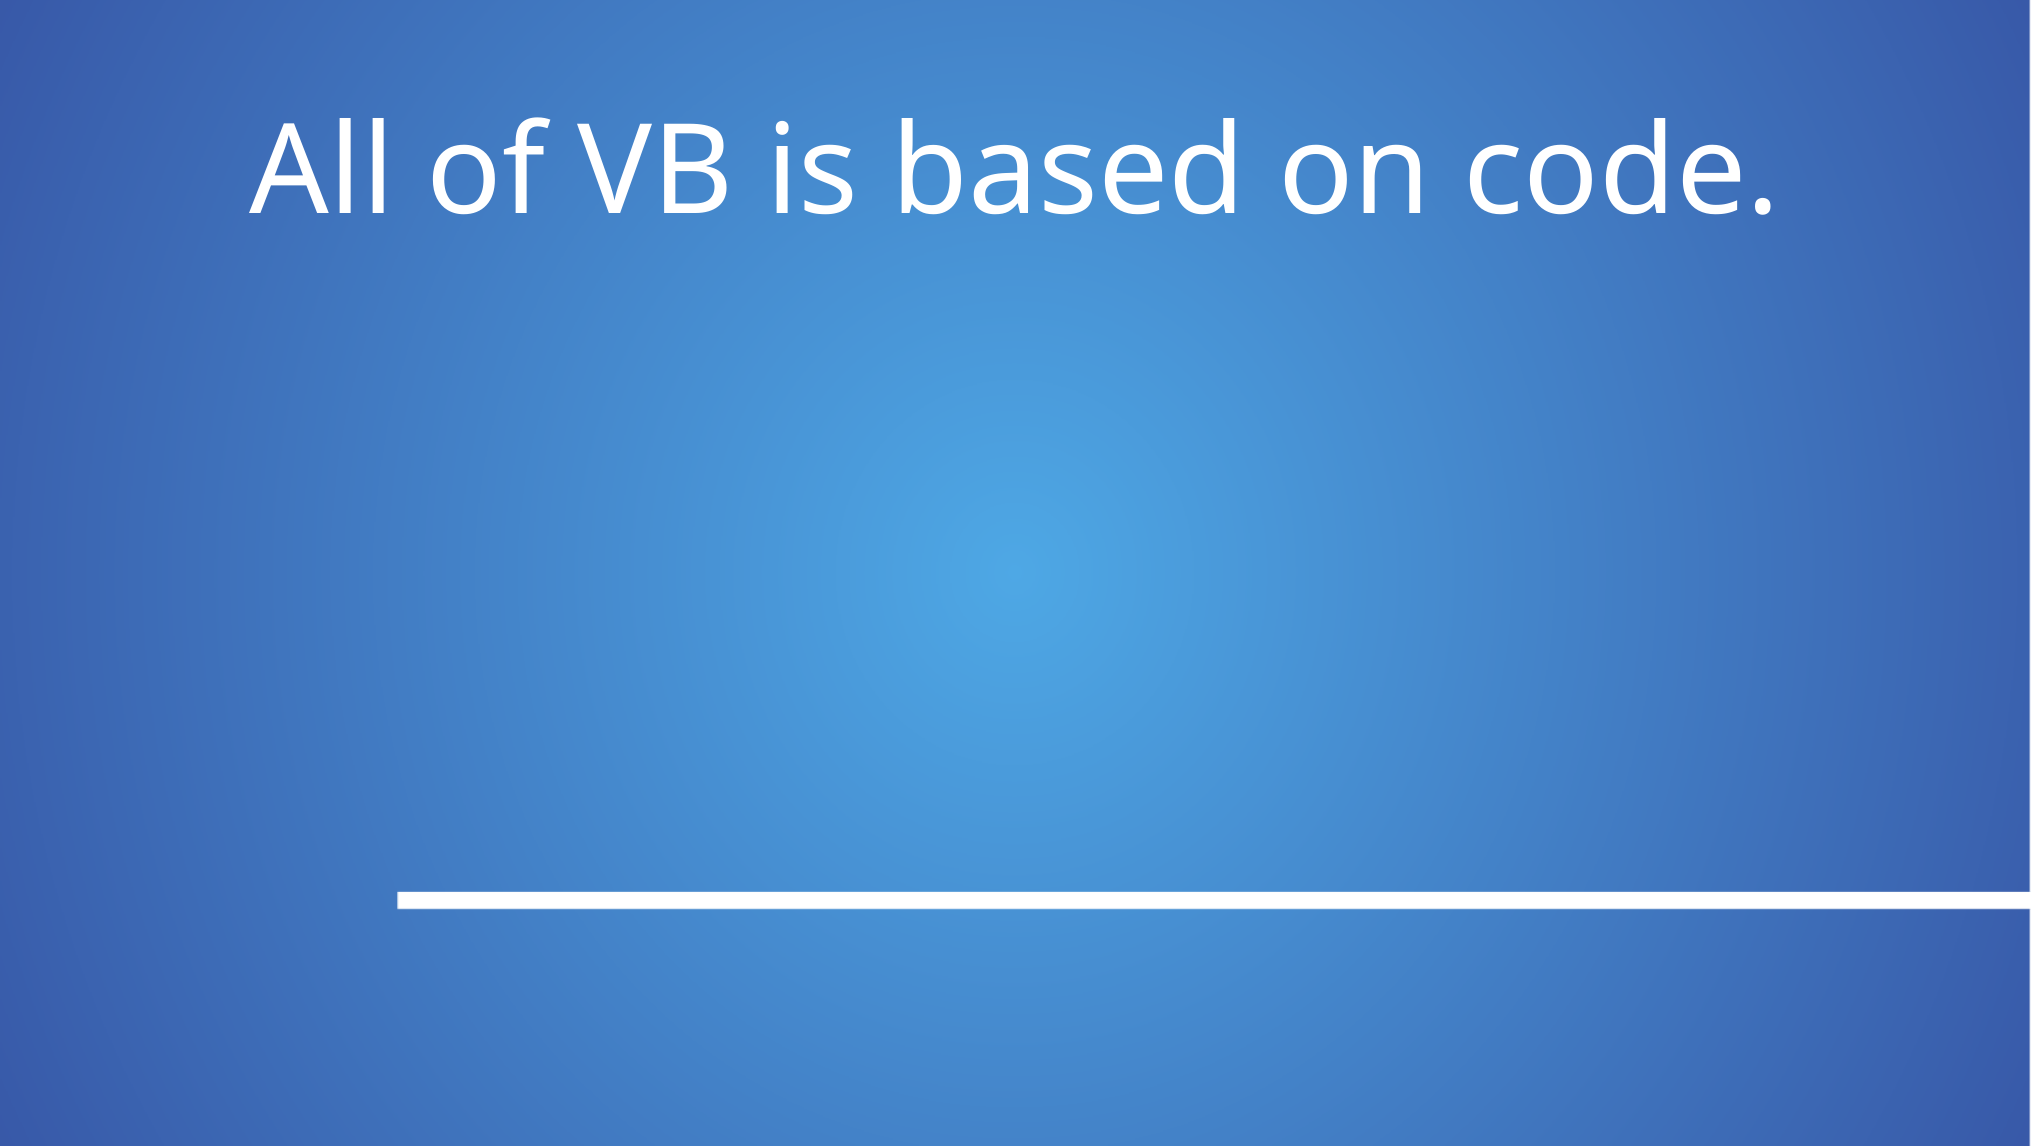

# All of VB is based on code.